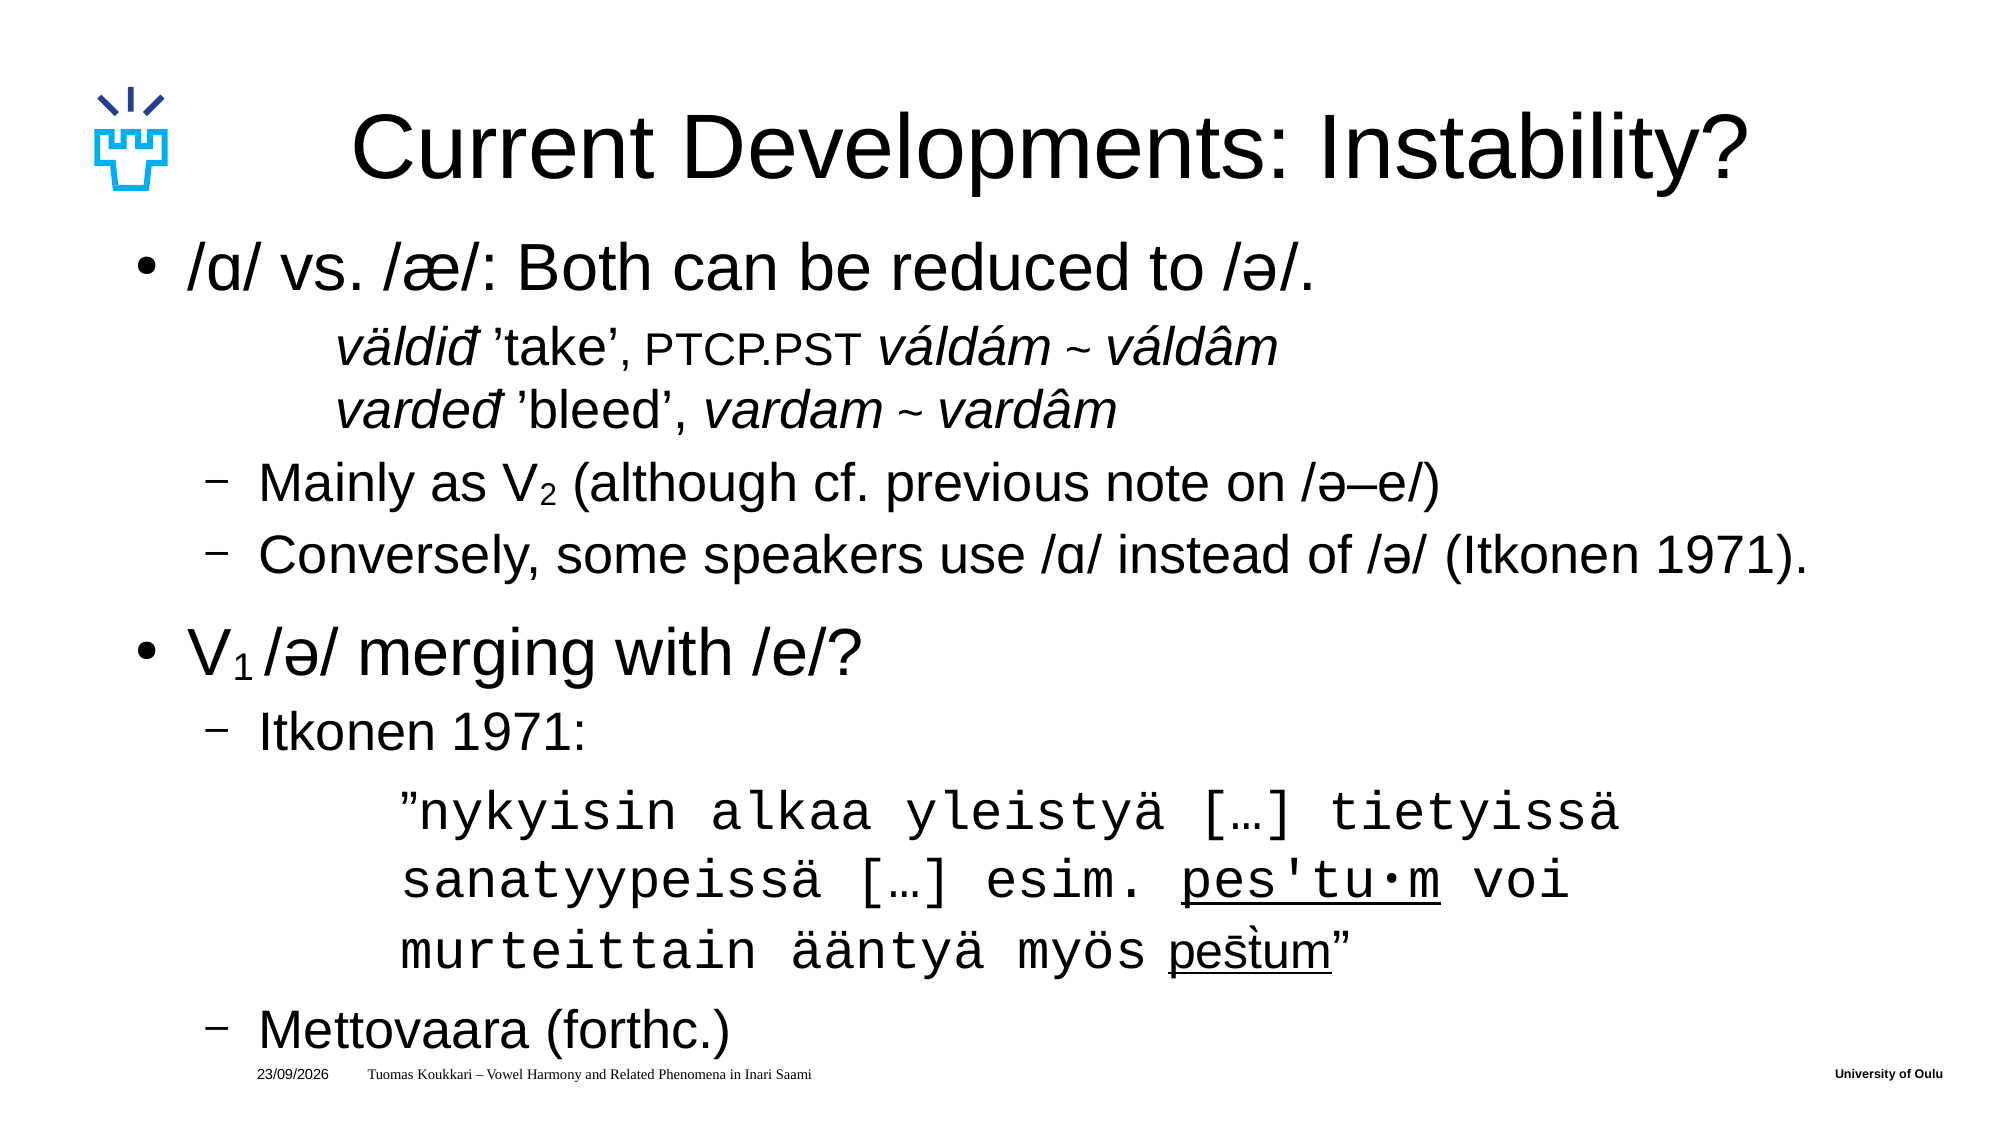

# Current Developments: Instability?
/ɑ/ vs. /æ/: Both can be reduced to /ə/.
		väldiđ ’take’, PTCP.PST váldám ~ váldâm
		vardeđ ’bleed’, vardam ~ vardâm
Mainly as V2 (although cf. previous note on /ə–e/)
Conversely, some speakers use /ɑ/ instead of /ə/ (Itkonen 1971).
V1 /ə/ merging with /e/?
Itkonen 1971:
”nykyisin alkaa yleistyä […] tietyissä sanatyypeissä […] esim. pes'tuꞏm voi
murteittain ääntyä myös pes̄t̀um”
Mettovaara (forthc.)
https://github.com/tkoukkar/anaraskiela/blob/master/Koukkari_Tuomas-CIFUXIII-oovdanpyehtim.pdf